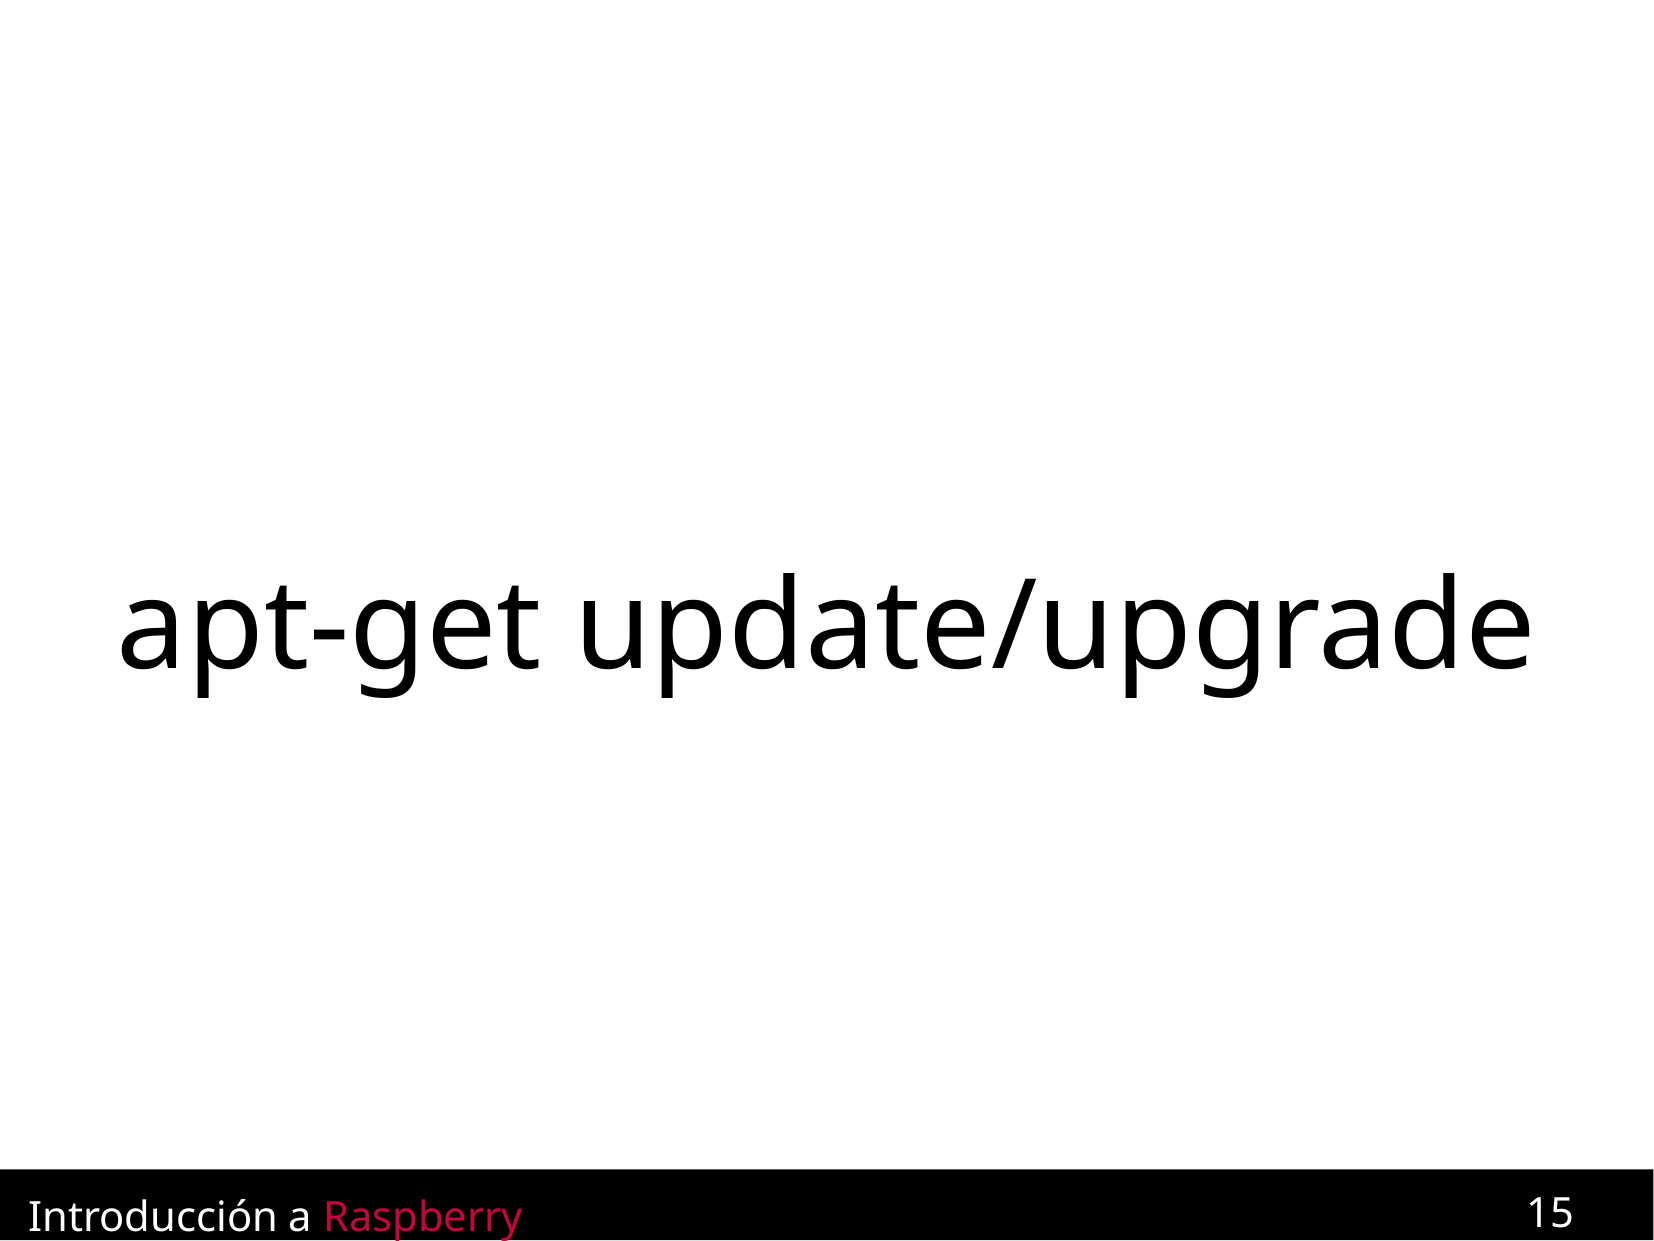

# apt-get update/upgrade
Introducción a Raspberry Pi